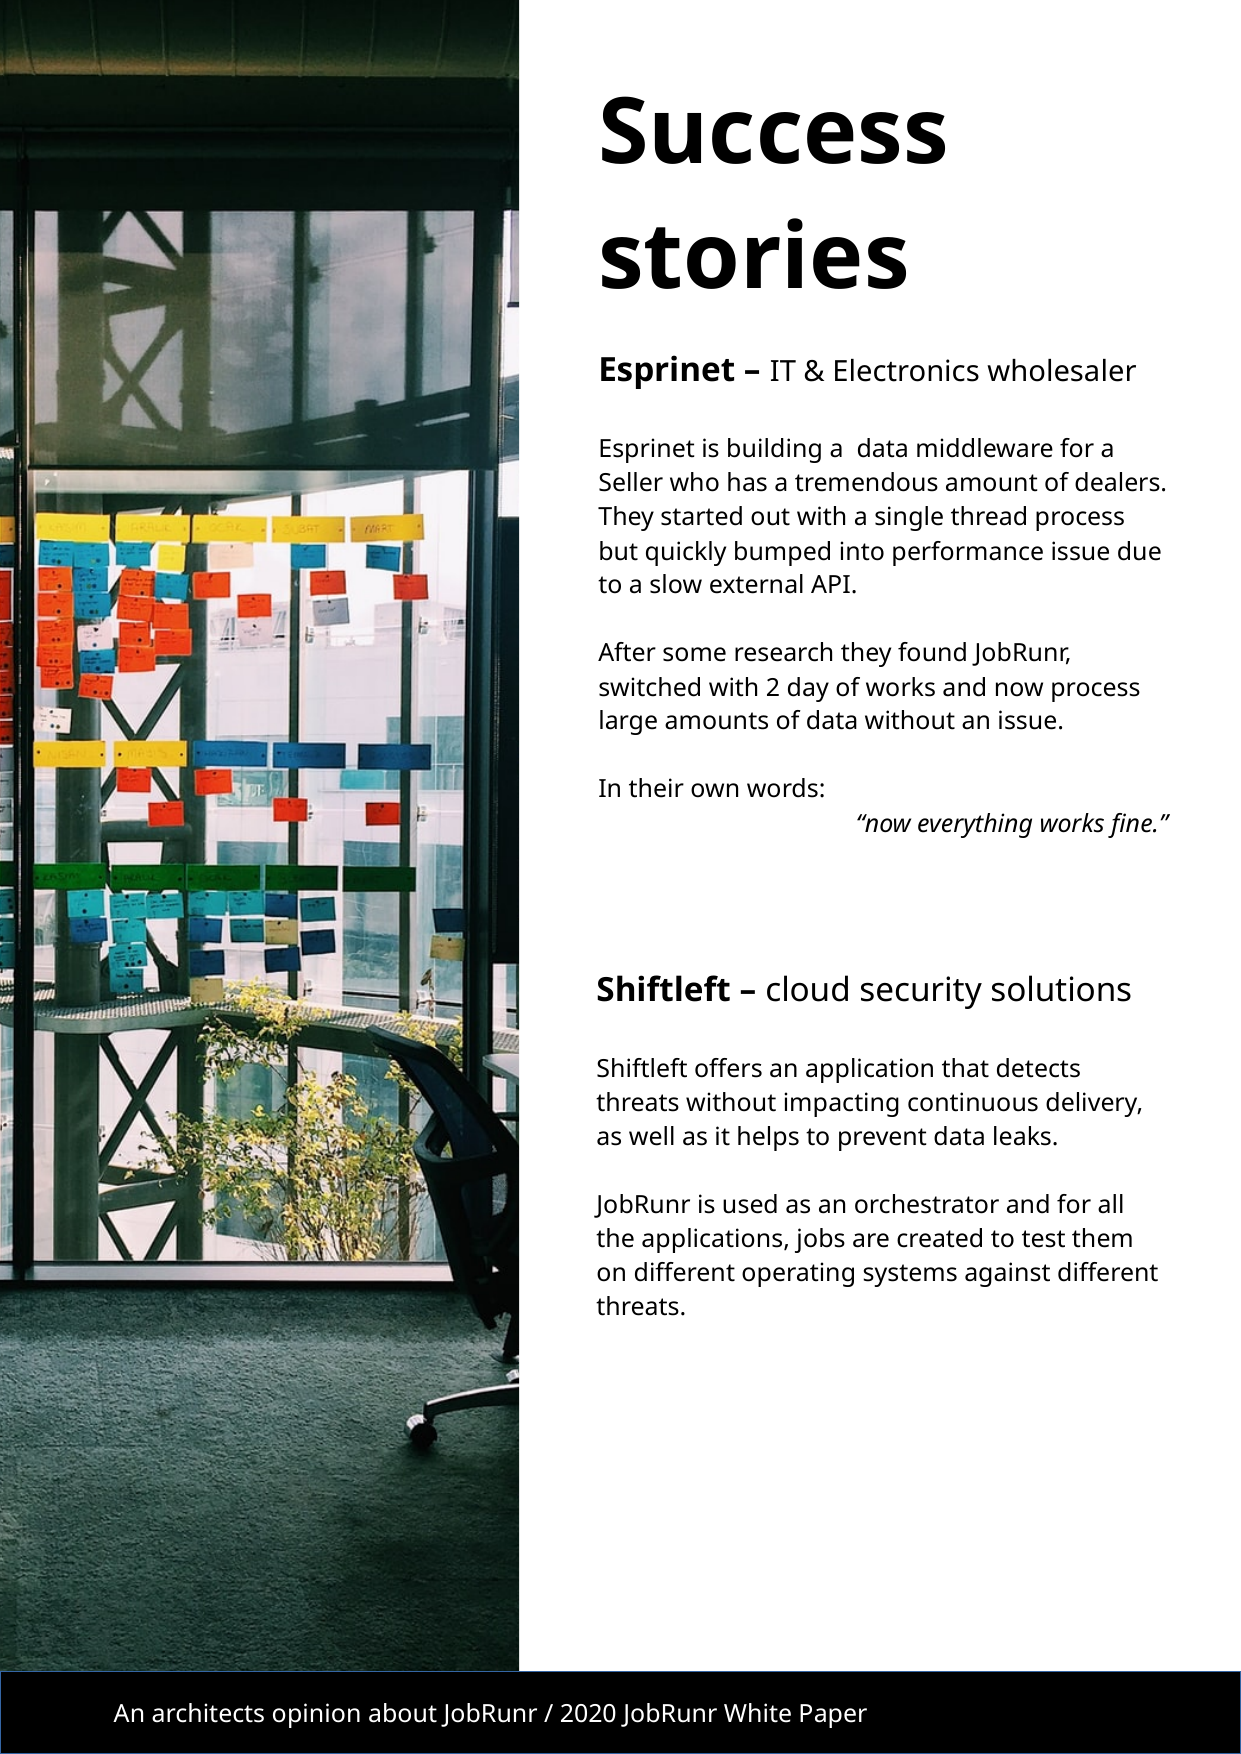

Success stories
Esprinet – IT & Electronics wholesaler
Esprinet is building a data middleware for a Seller who has a tremendous amount of dealers. They started out with a single thread process but quickly bumped into performance issue due to a slow external API.
After some research they found JobRunr, switched with 2 day of works and now process large amounts of data without an issue.
In their own words:
“now everything works fine.”
Shiftleft – cloud security solutions
Shiftleft offers an application that detects threats without impacting continuous delivery, as well as it helps to prevent data leaks.
JobRunr is used as an orchestrator and for all the applications, jobs are created to test them on different operating systems against different threats.
An architects opinion about JobRunr / 2020 JobRunr White Paper